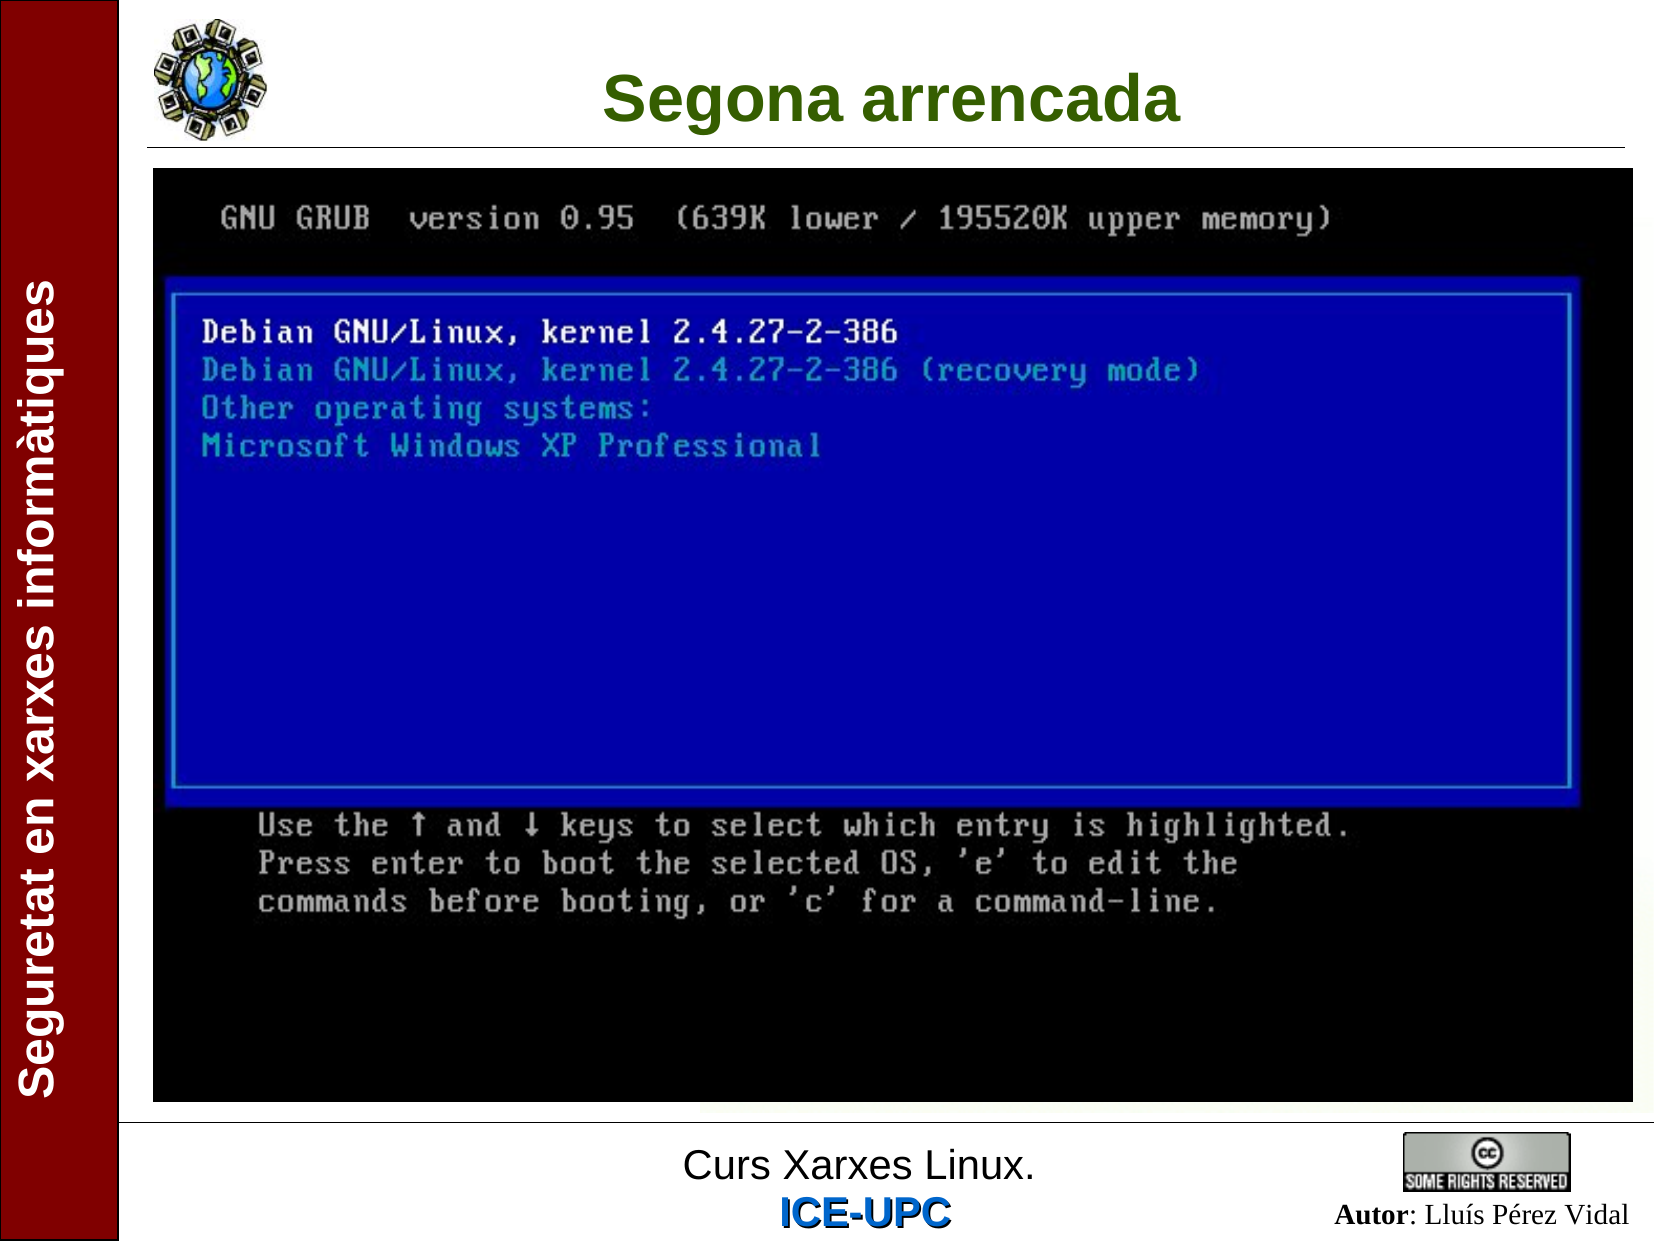

# Segona arrencada
 Croquis d'arquitectura mostrant les 3 zones